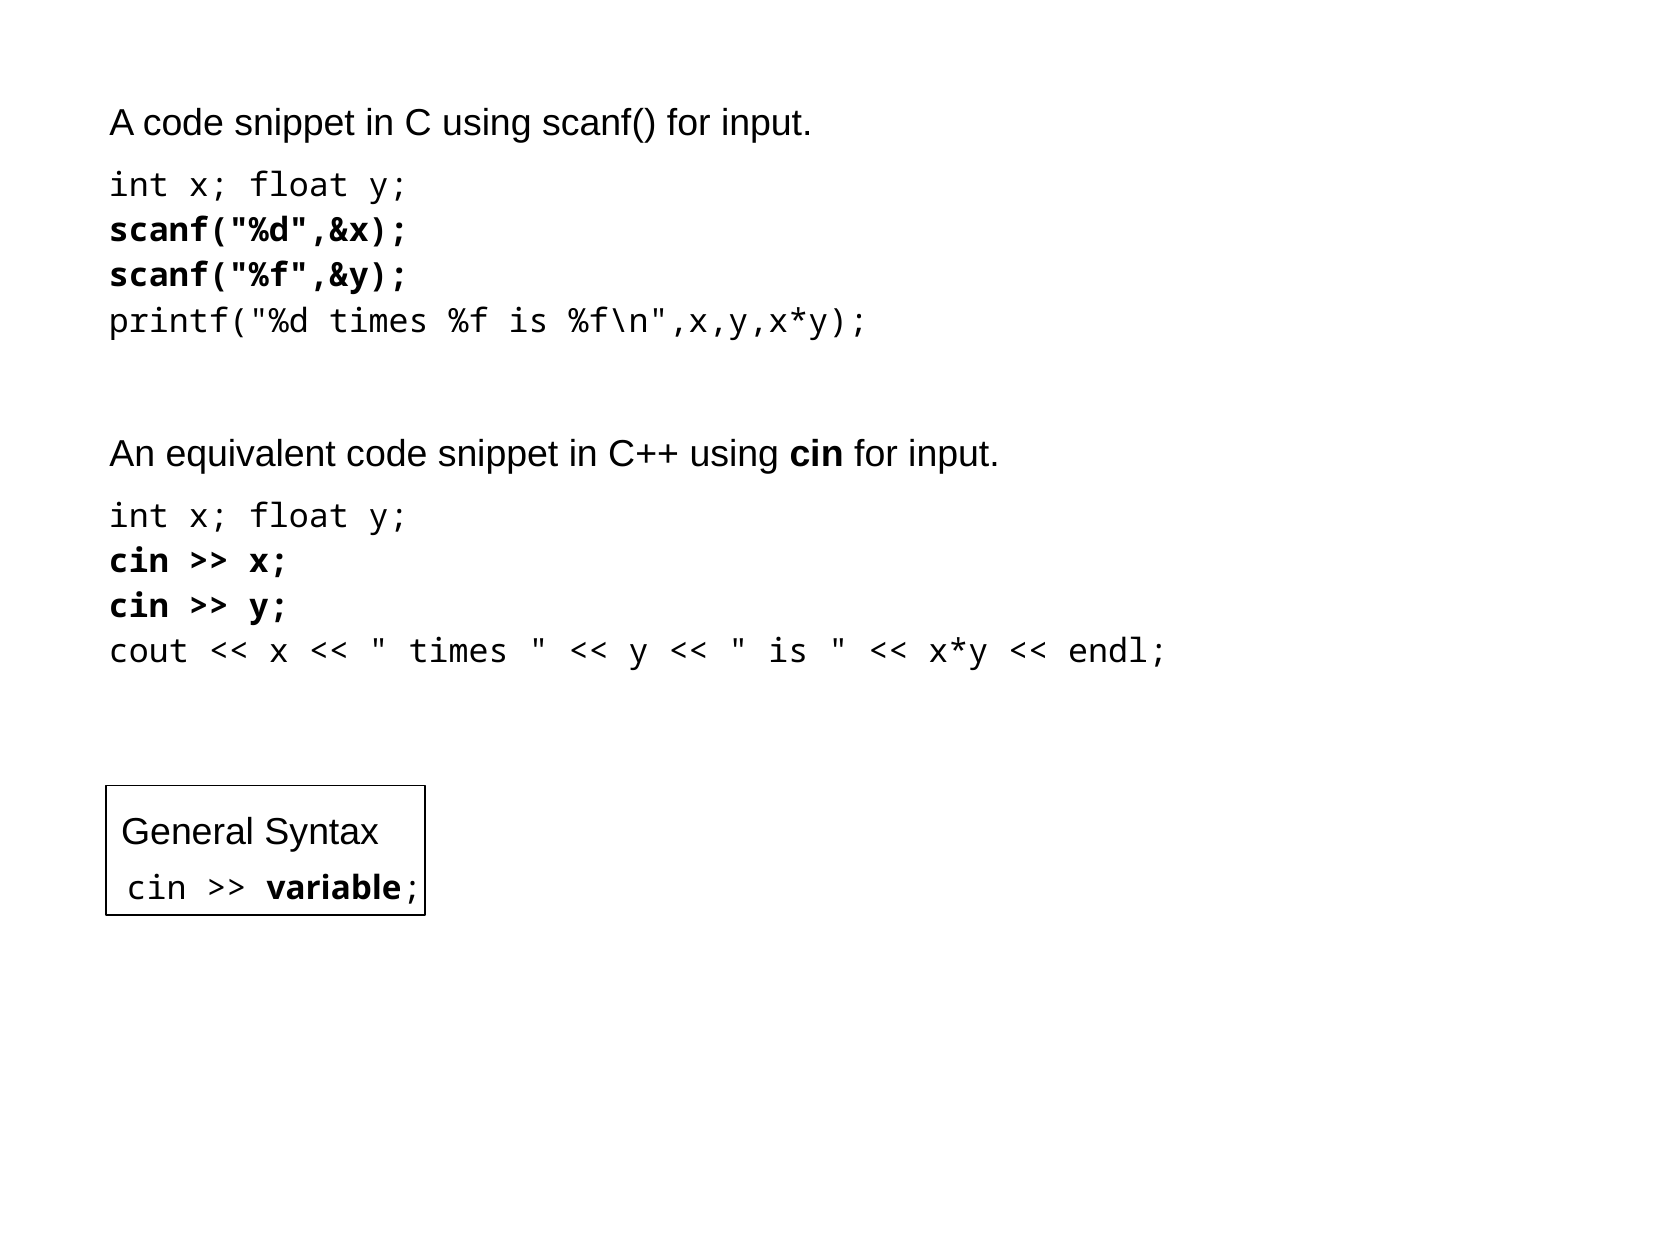

A code snippet in C using scanf() for input.
int x; float y;
scanf("%d",&x);
scanf("%f",&y);
printf("%d times %f is %f\n",x,y,x*y);
An equivalent code snippet in C++ using cin for input.
int x; float y;
cin >> x;
cin >> y;
cout << x << " times " << y << " is " << x*y << endl;
General Syntax
cin >> variable;